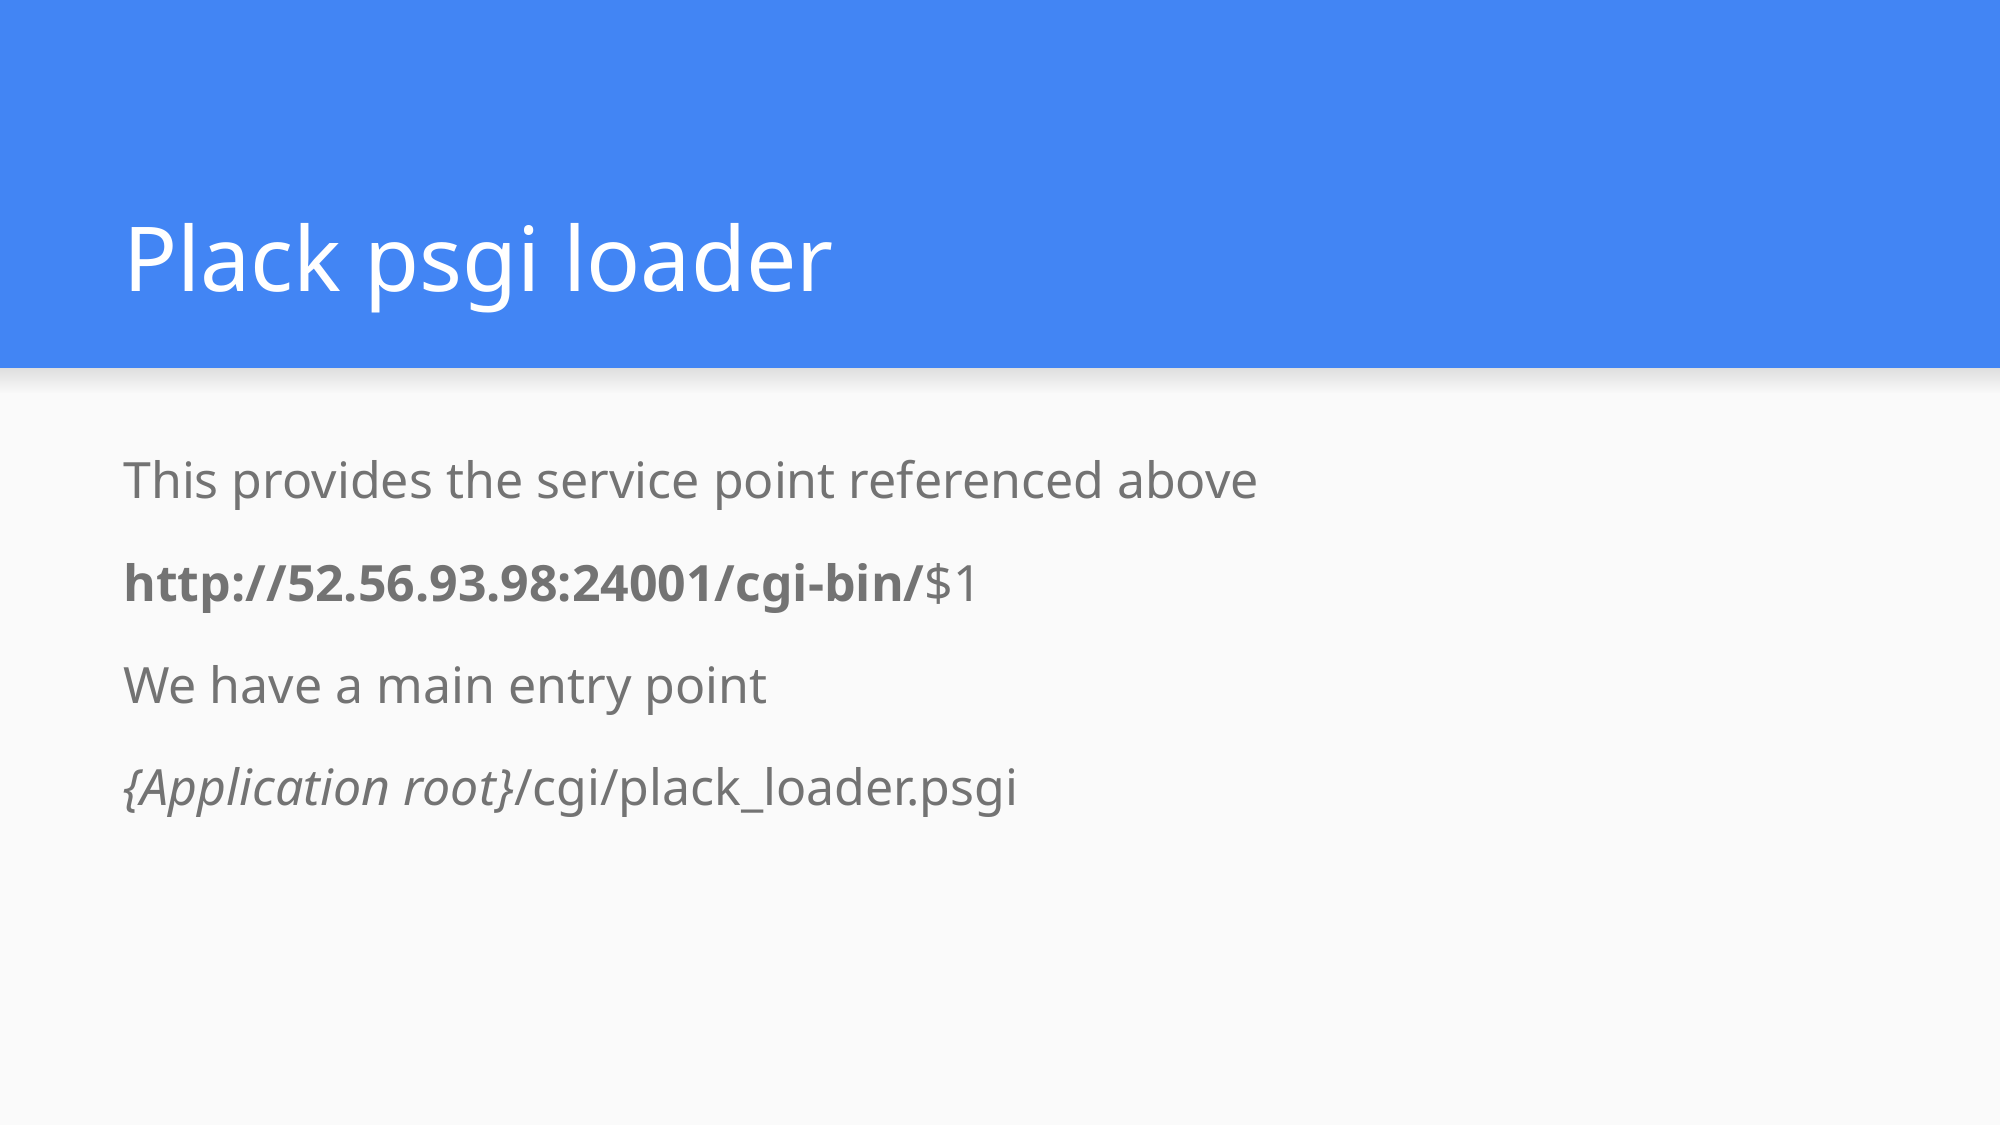

# Plack psgi loader
This provides the service point referenced above
http://52.56.93.98:24001/cgi-bin/$1
We have a main entry point
{Application root}/cgi/plack_loader.psgi